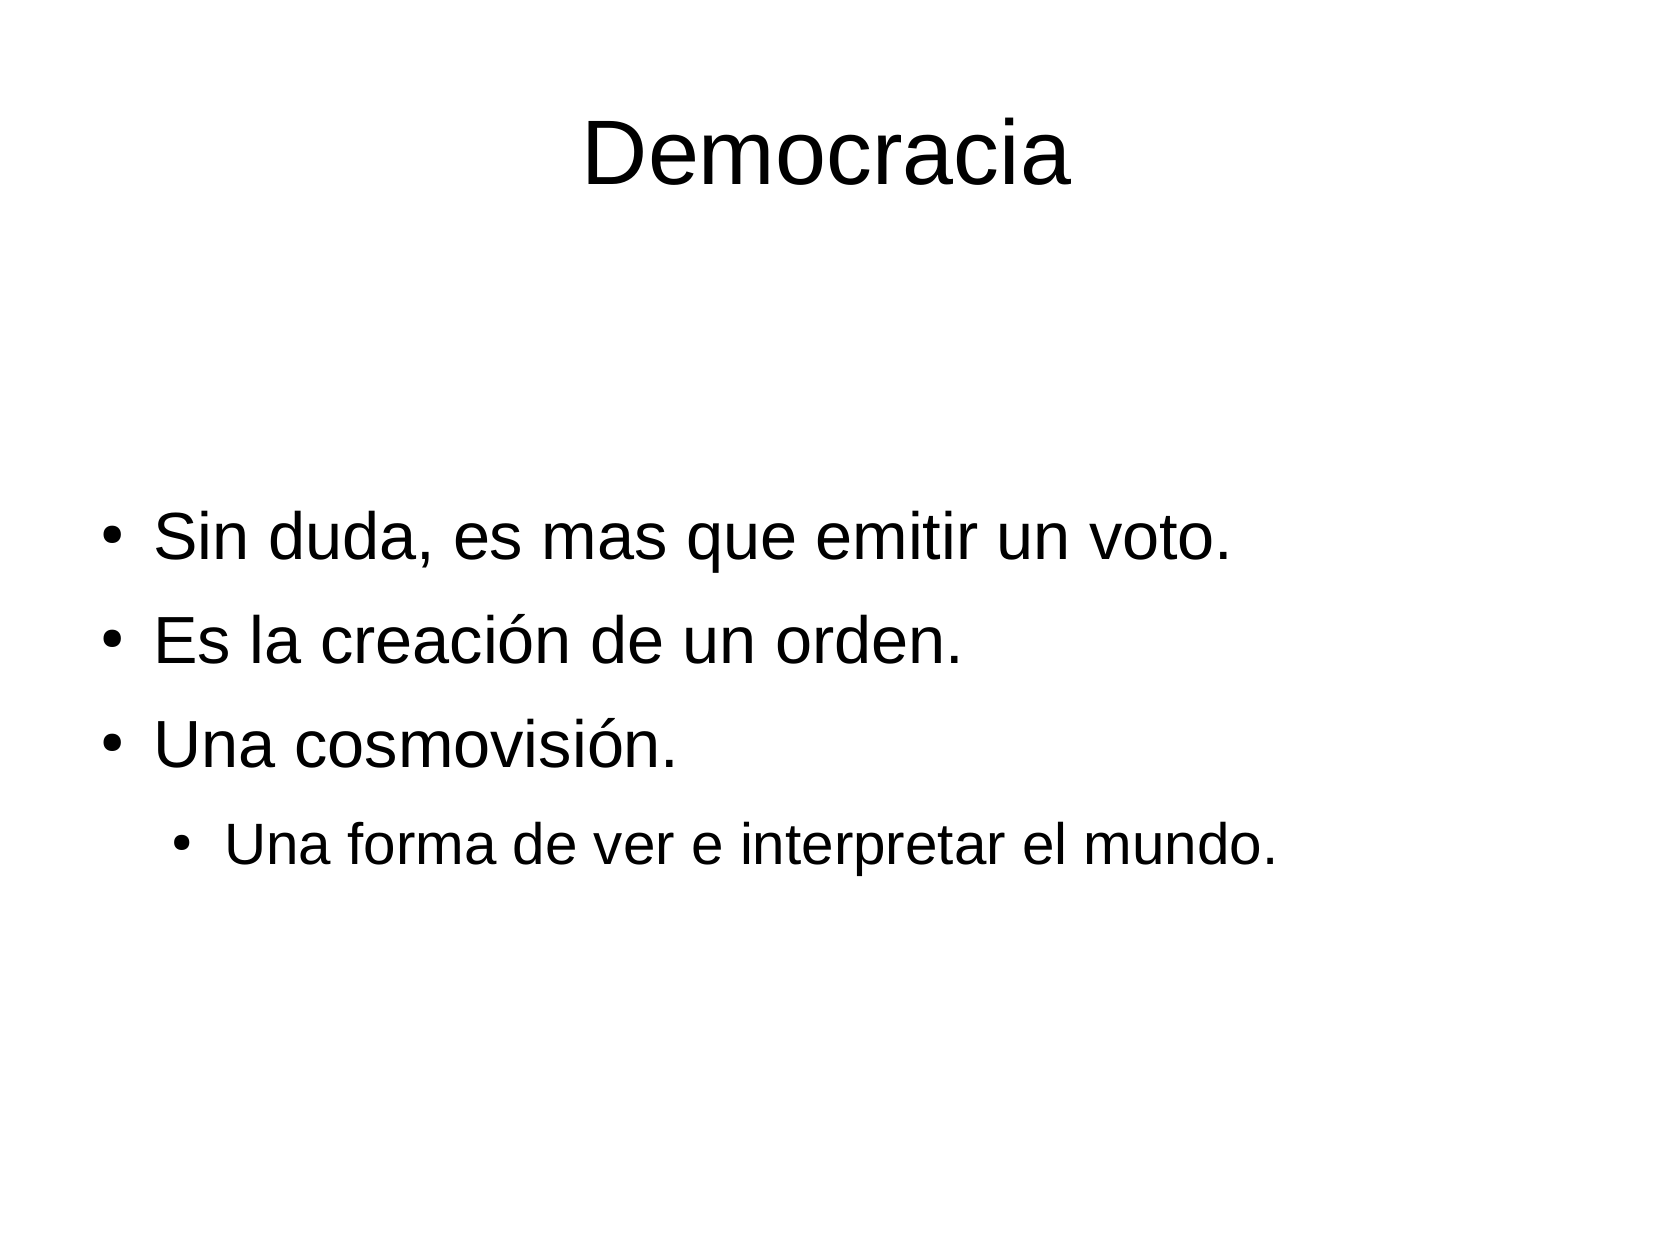

# Democracia
Sin duda, es mas que emitir un voto.
Es la creación de un orden.
Una cosmovisión.
Una forma de ver e interpretar el mundo.